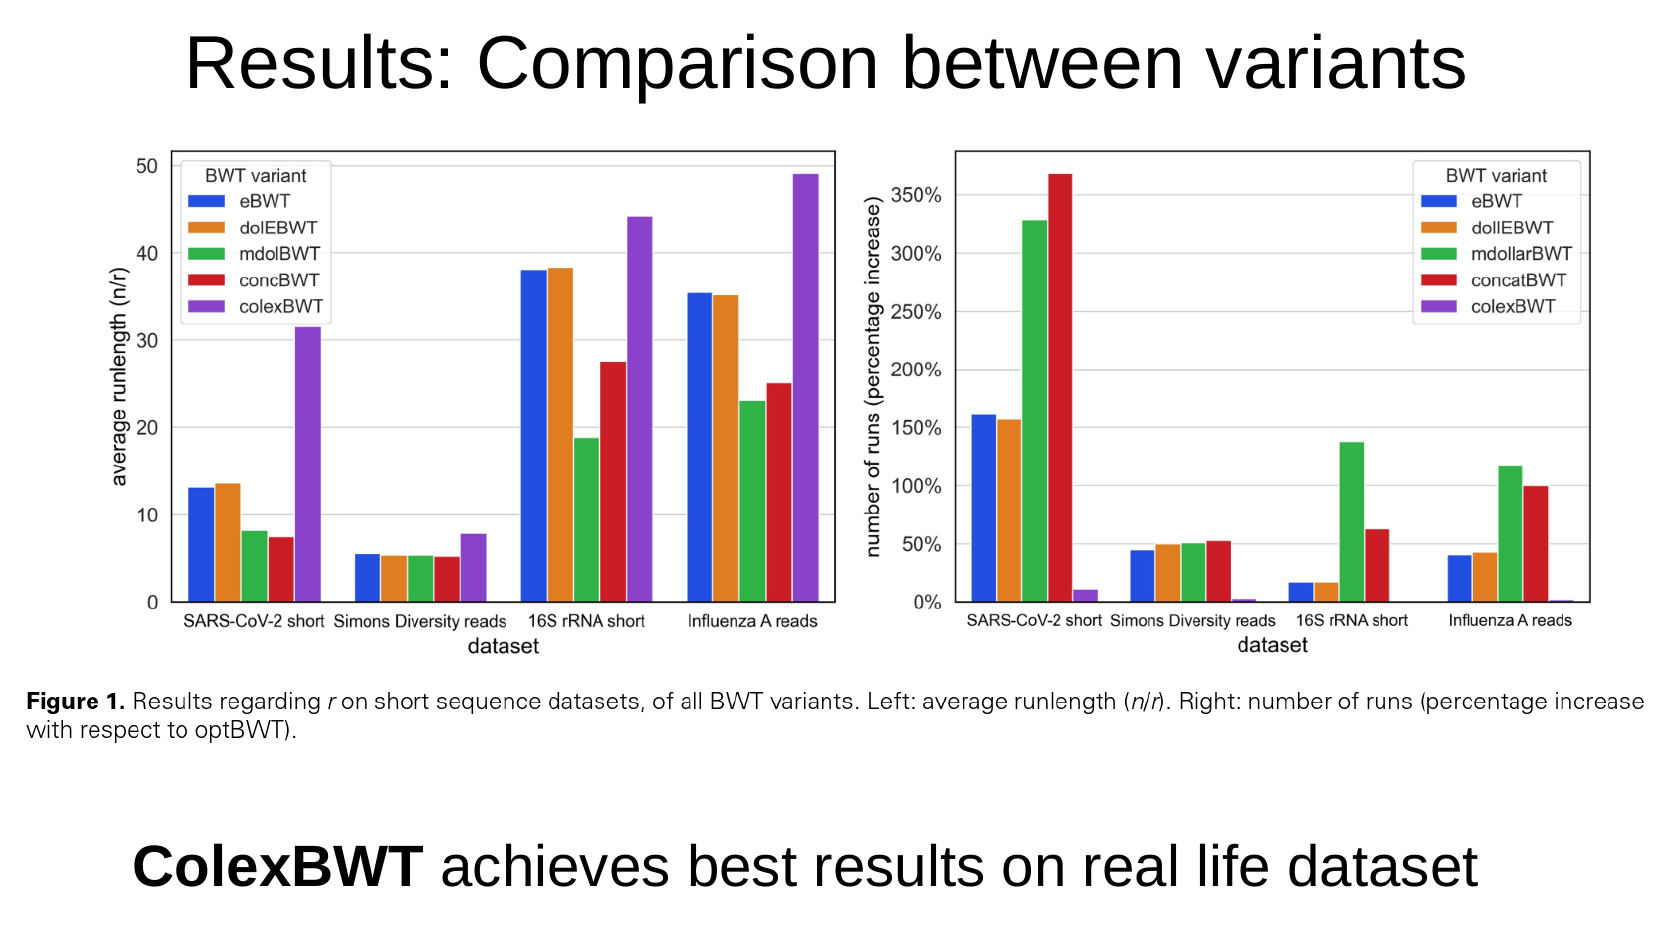

# Results: Comparison between variants
ColexBWT achieves best results on real life dataset